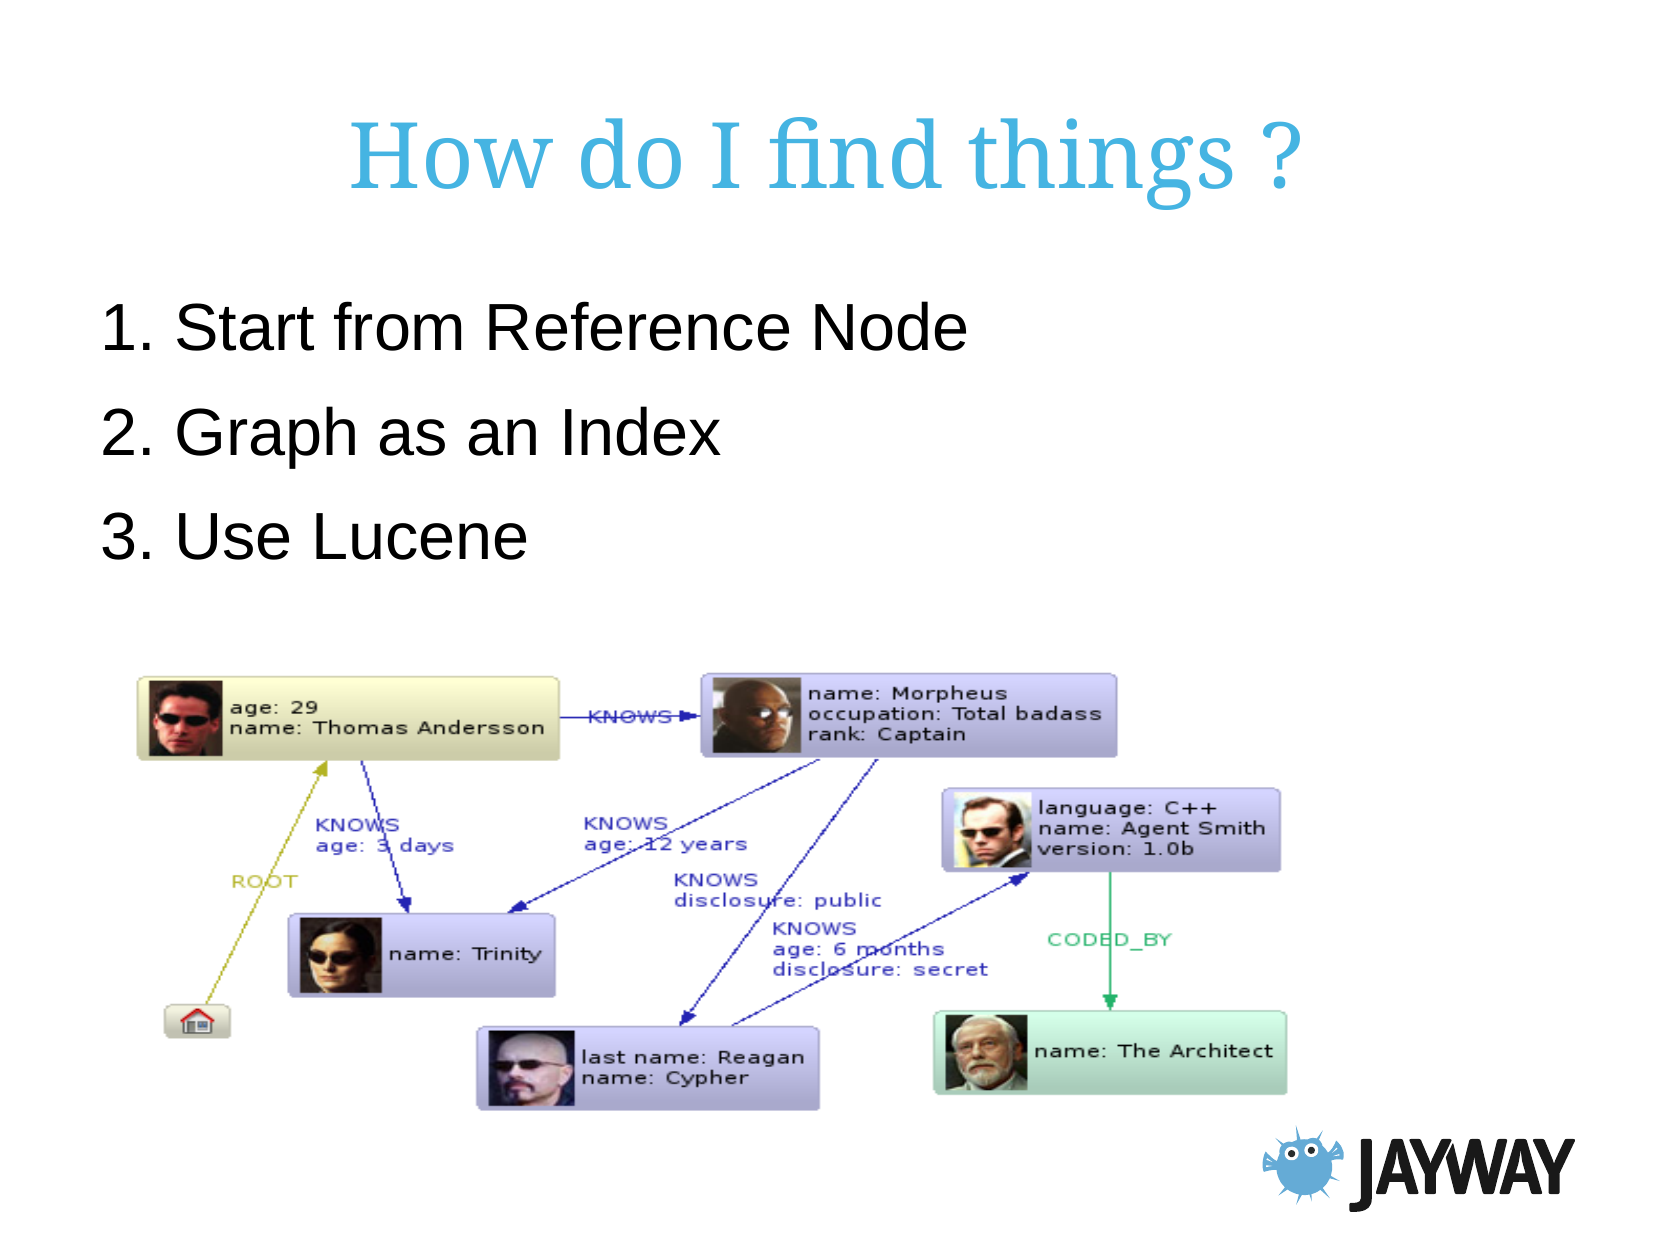

# How do I find things ?
 Start from Reference Node
 Graph as an Index
 Use Lucene